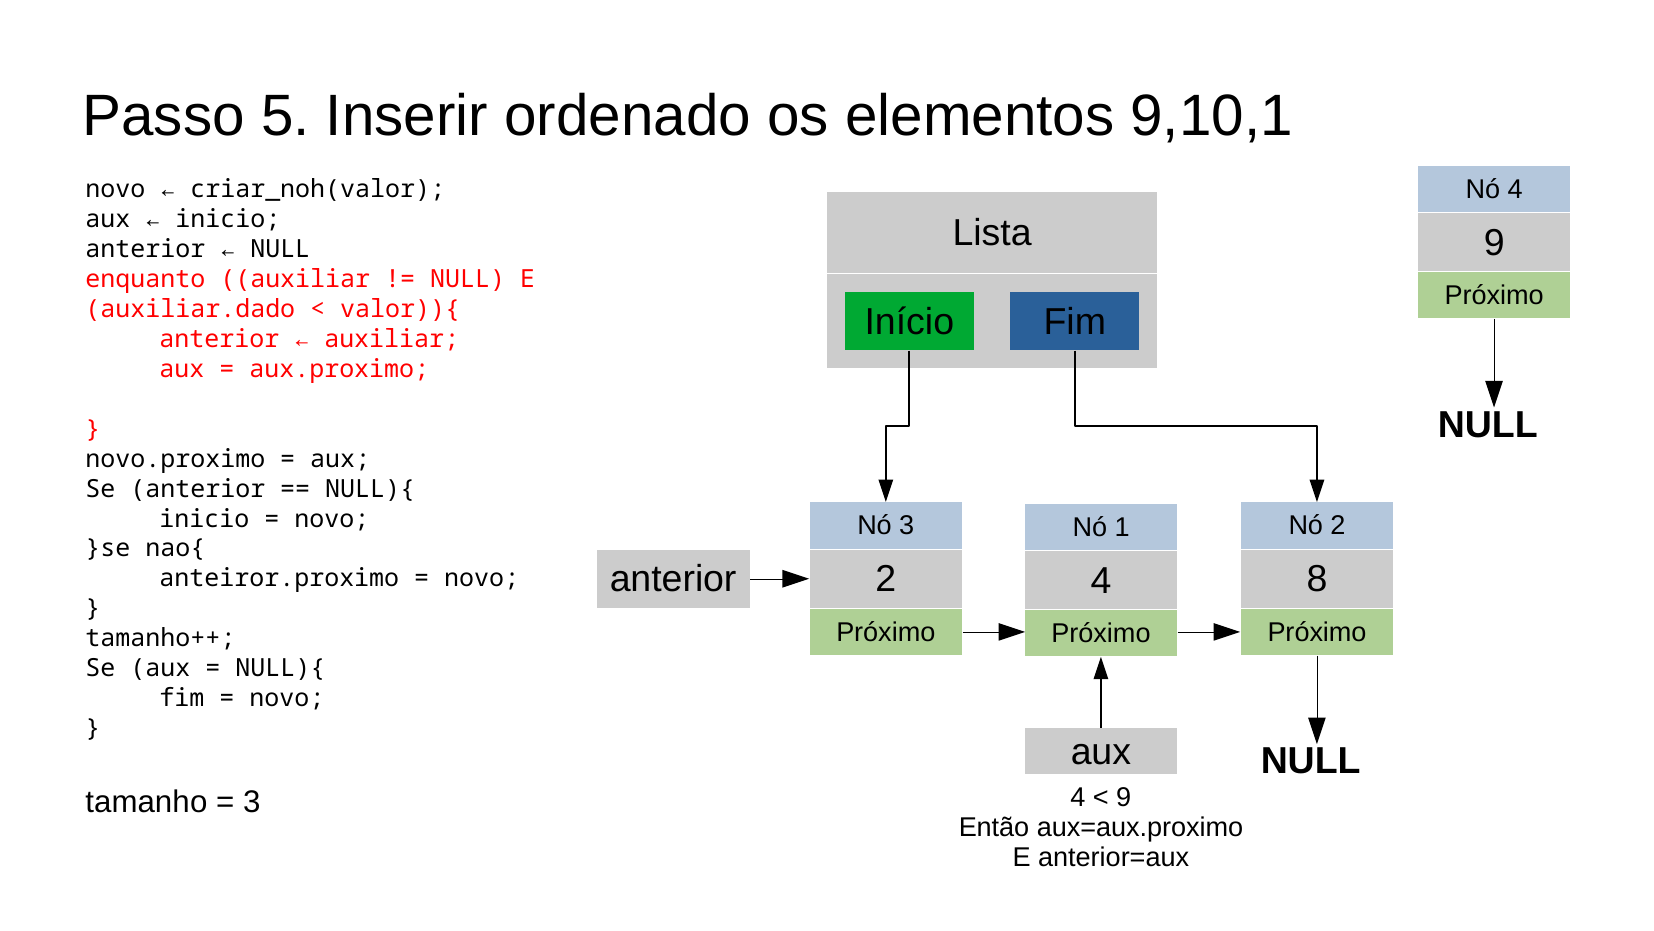

# Passo 5. Inserir ordenado os elementos 9,10,1
novo ← criar_noh(valor);
aux ← inicio;
anterior ← NULL
enquanto ((auxiliar != NULL) E (auxiliar.dado < valor)){
	anterior ← auxiliar;
	aux = aux.proximo;
}
novo.proximo = aux;
Se (anterior == NULL){
	inicio = novo;
}se nao{
	anteiror.proximo = novo;
}
tamanho++;
Se (aux = NULL){
	fim = novo;
}
9
Nó 4
Lista
Próximo
Início
Fim
NULL
2
Nó 3
8
Nó 2
4
Nó 1
anterior
Próximo
Próximo
Próximo
aux
NULL
4 < 9
Então aux=aux.proximo
E anterior=aux
tamanho = 3